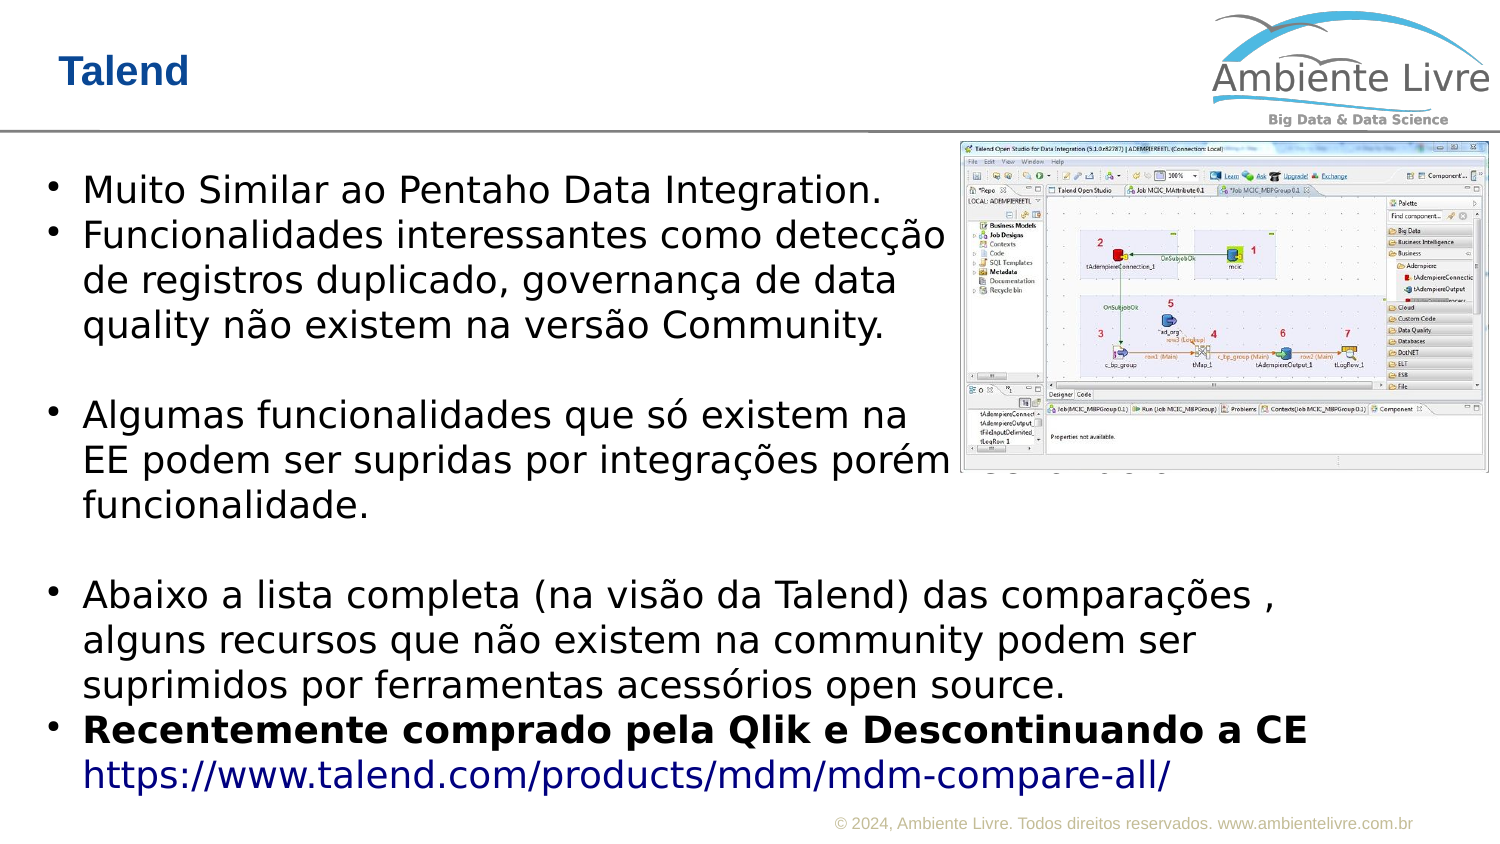

# Talend
Muito Similar ao Pentaho Data Integration.
Funcionalidades interessantes como detecção
de registros duplicado, governança de data
quality não existem na versão Community.
Algumas funcionalidades que só existem na
EE podem ser supridas por integrações porém recriando a funcionalidade.
Abaixo a lista completa (na visão da Talend) das comparações , alguns recursos que não existem na community podem ser suprimidos por ferramentas acessórios open source.
Recentemente comprado pela Qlik e Descontinuando a CE
https://www.talend.com/products/mdm/mdm-compare-all/